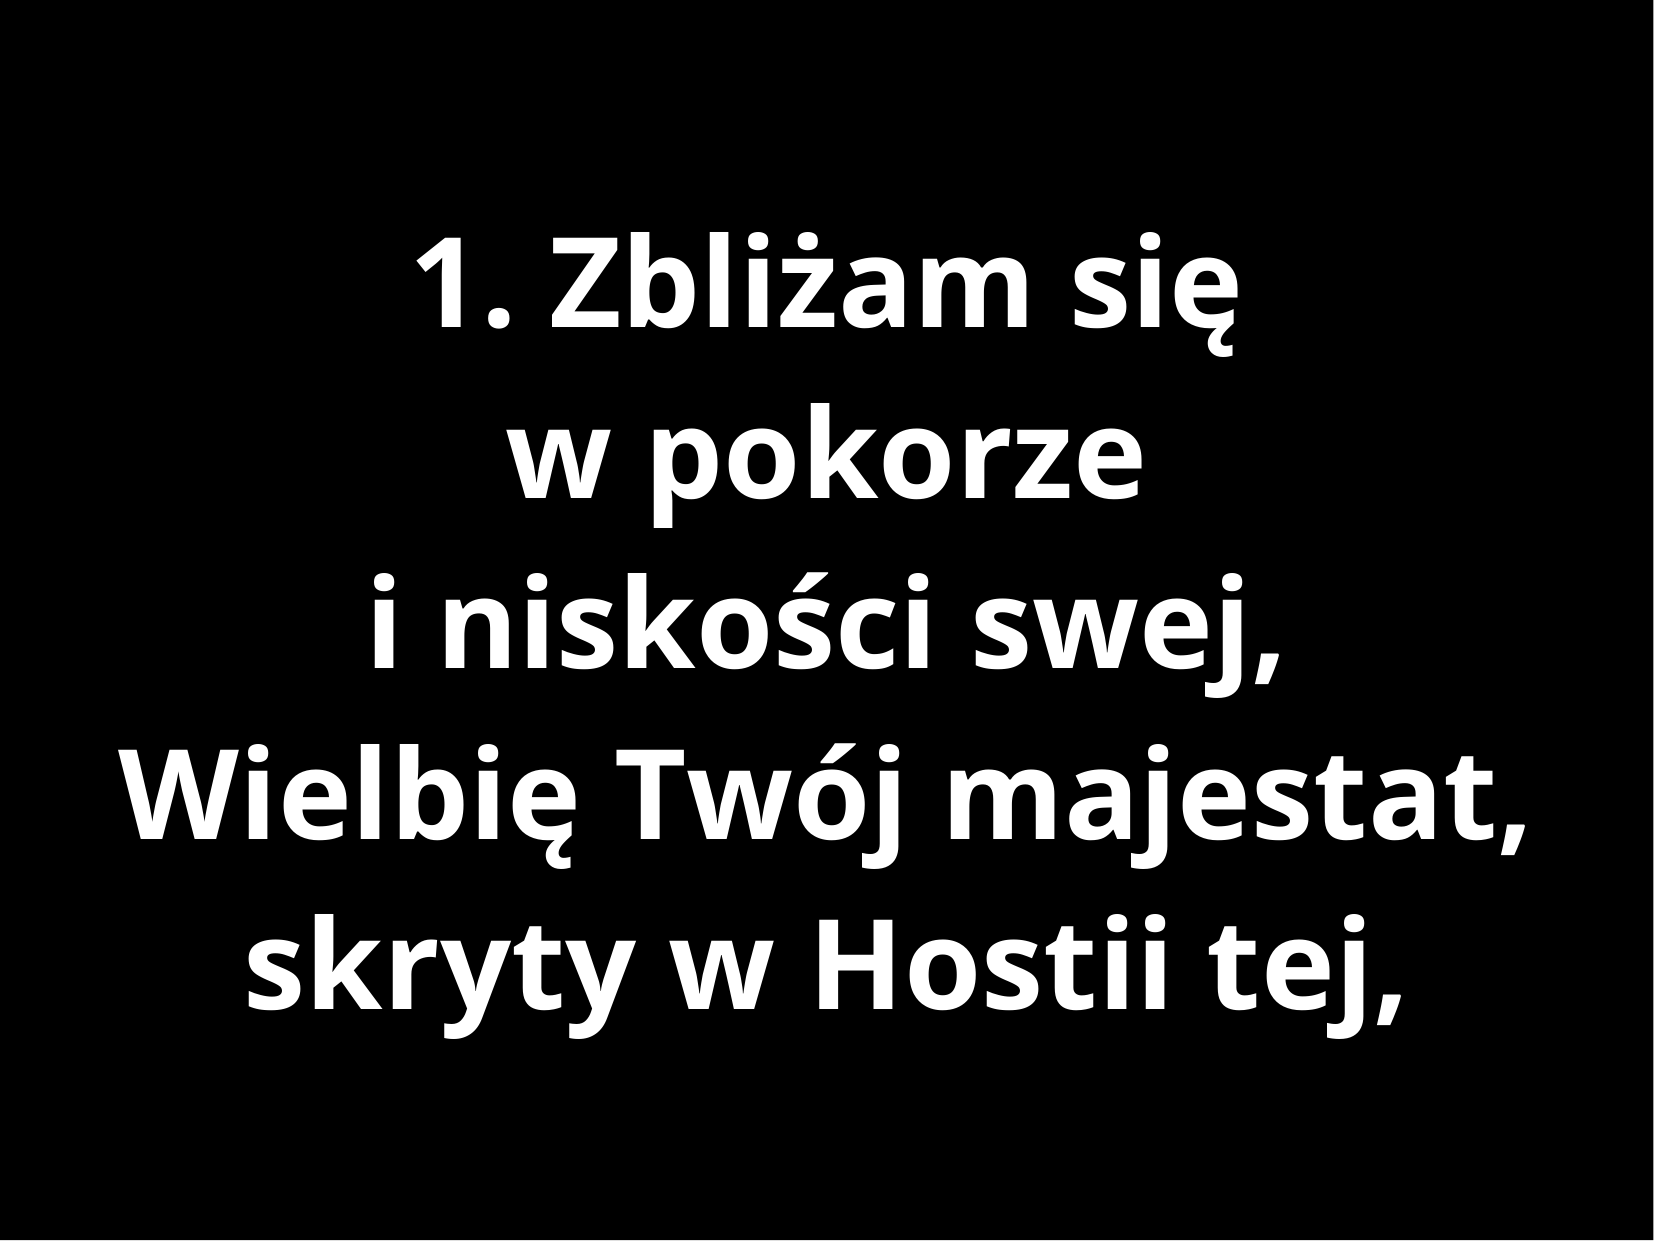

# 1. Zbliżam się w pokorze i niskości swej, Wielbię Twój majestat, skryty w Hostii tej,